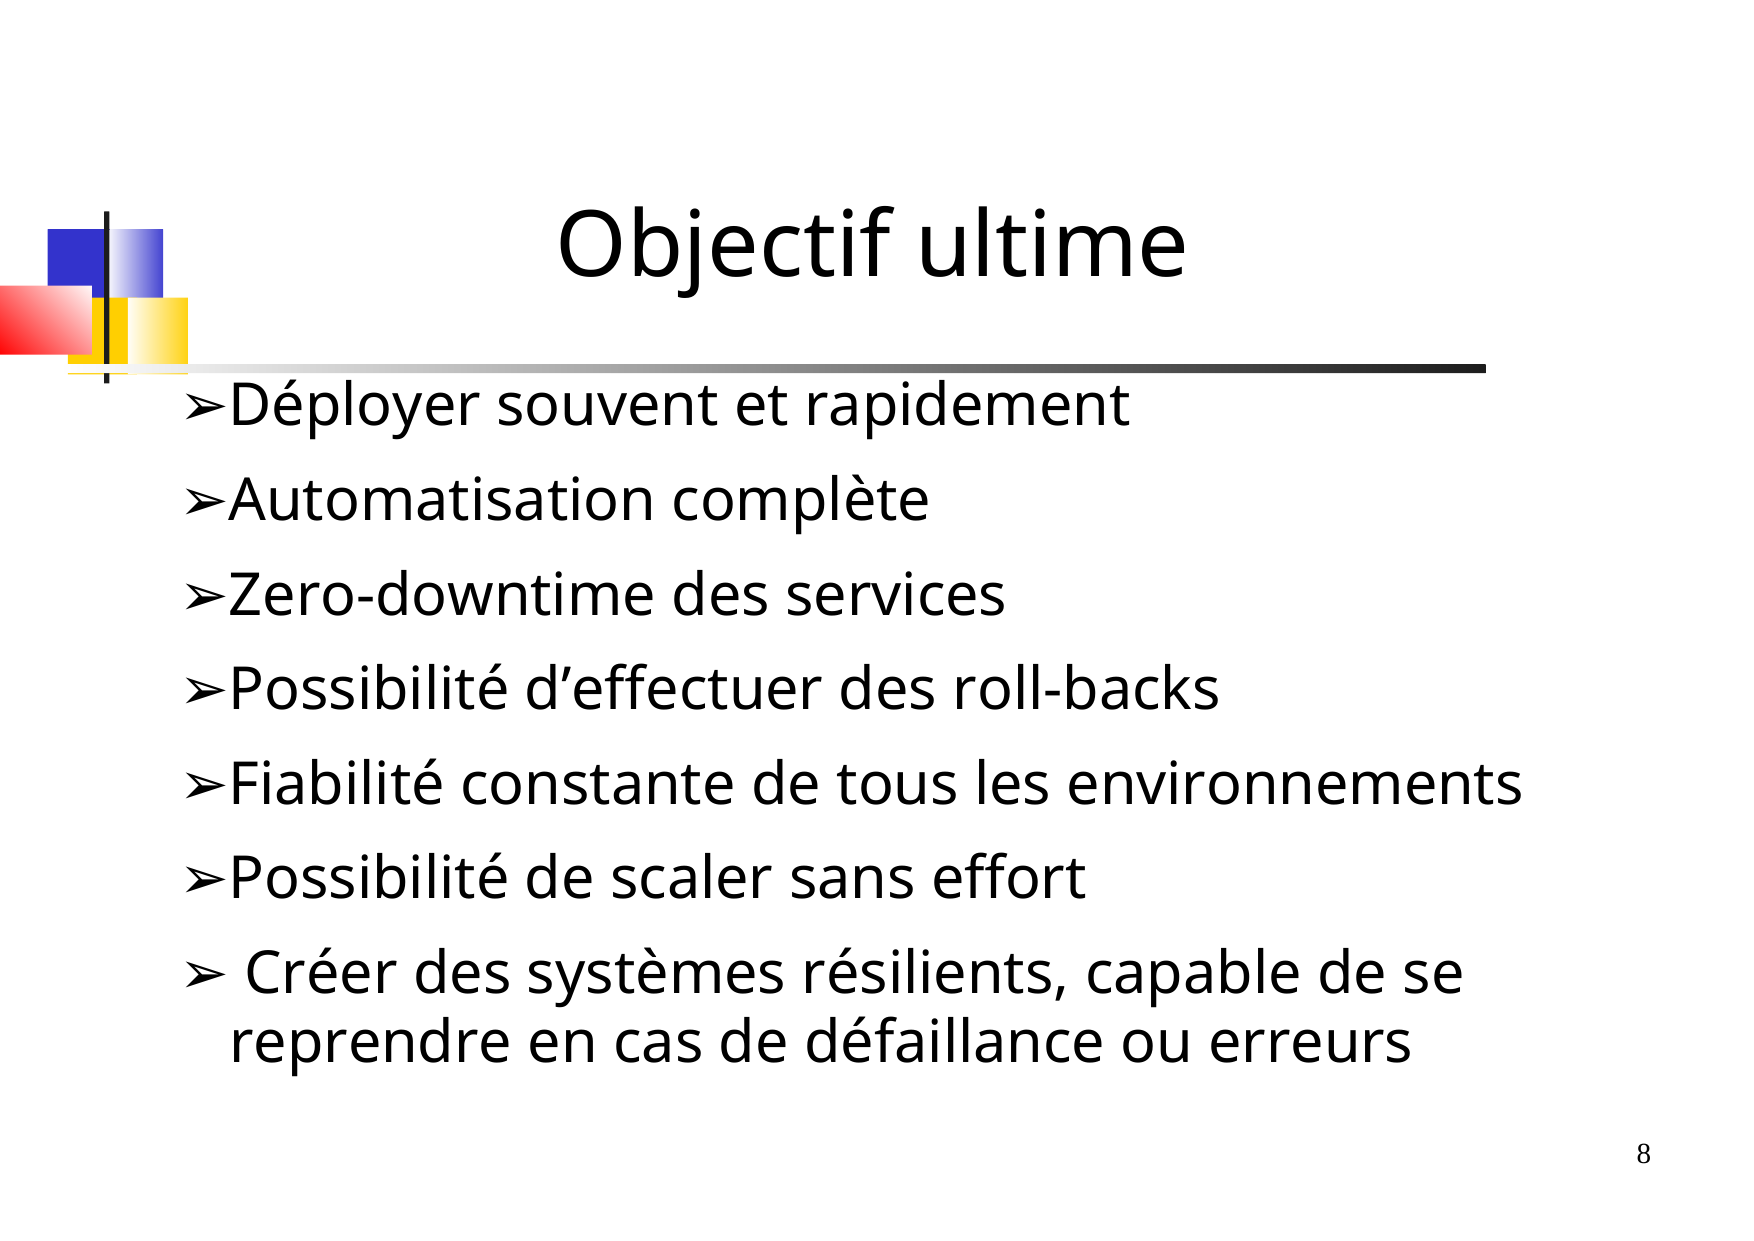

# Objectif ultime
➢Déployer souvent et rapidement
➢Automatisation complète
➢Zero-downtime des services
➢Possibilité d’effectuer des roll-backs
➢Fiabilité constante de tous les environnements
➢Possibilité de scaler sans effort
➢ Créer des systèmes résilients, capable de se reprendre en cas de défaillance ou erreurs